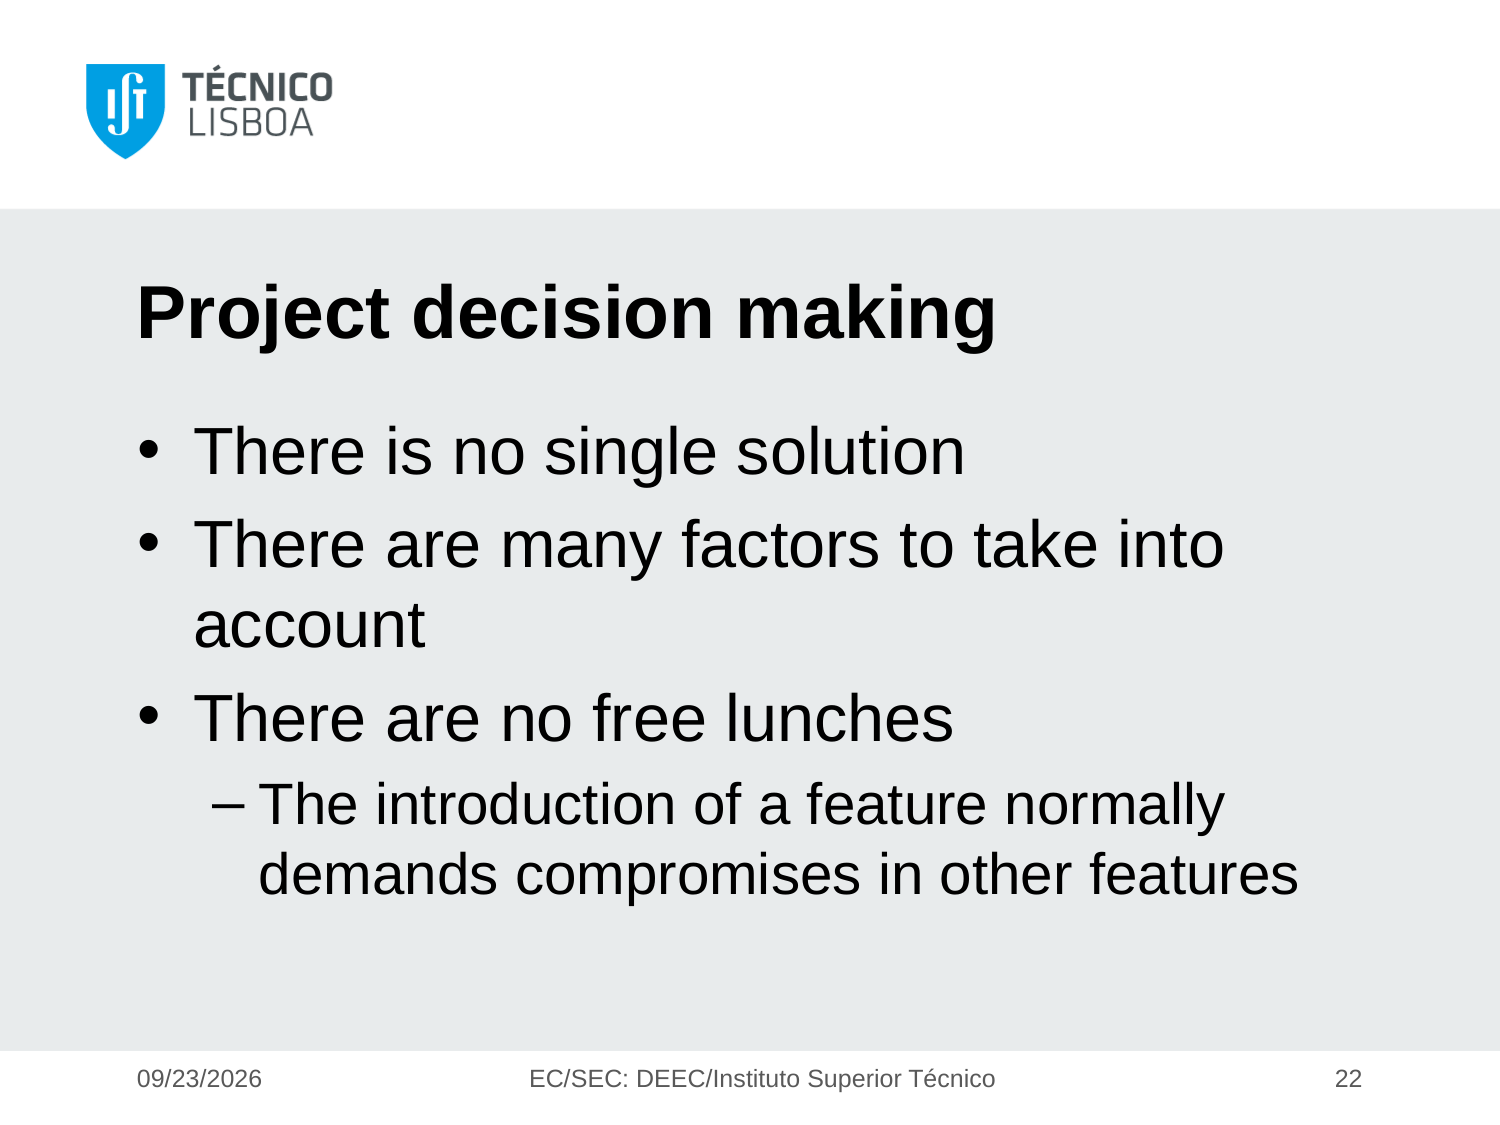

# Project decision making
There is no single solution
There are many factors to take into account
There are no free lunches
The introduction of a feature normally demands compromises in other features
EC/SEC: DEEC/Instituto Superior Técnico